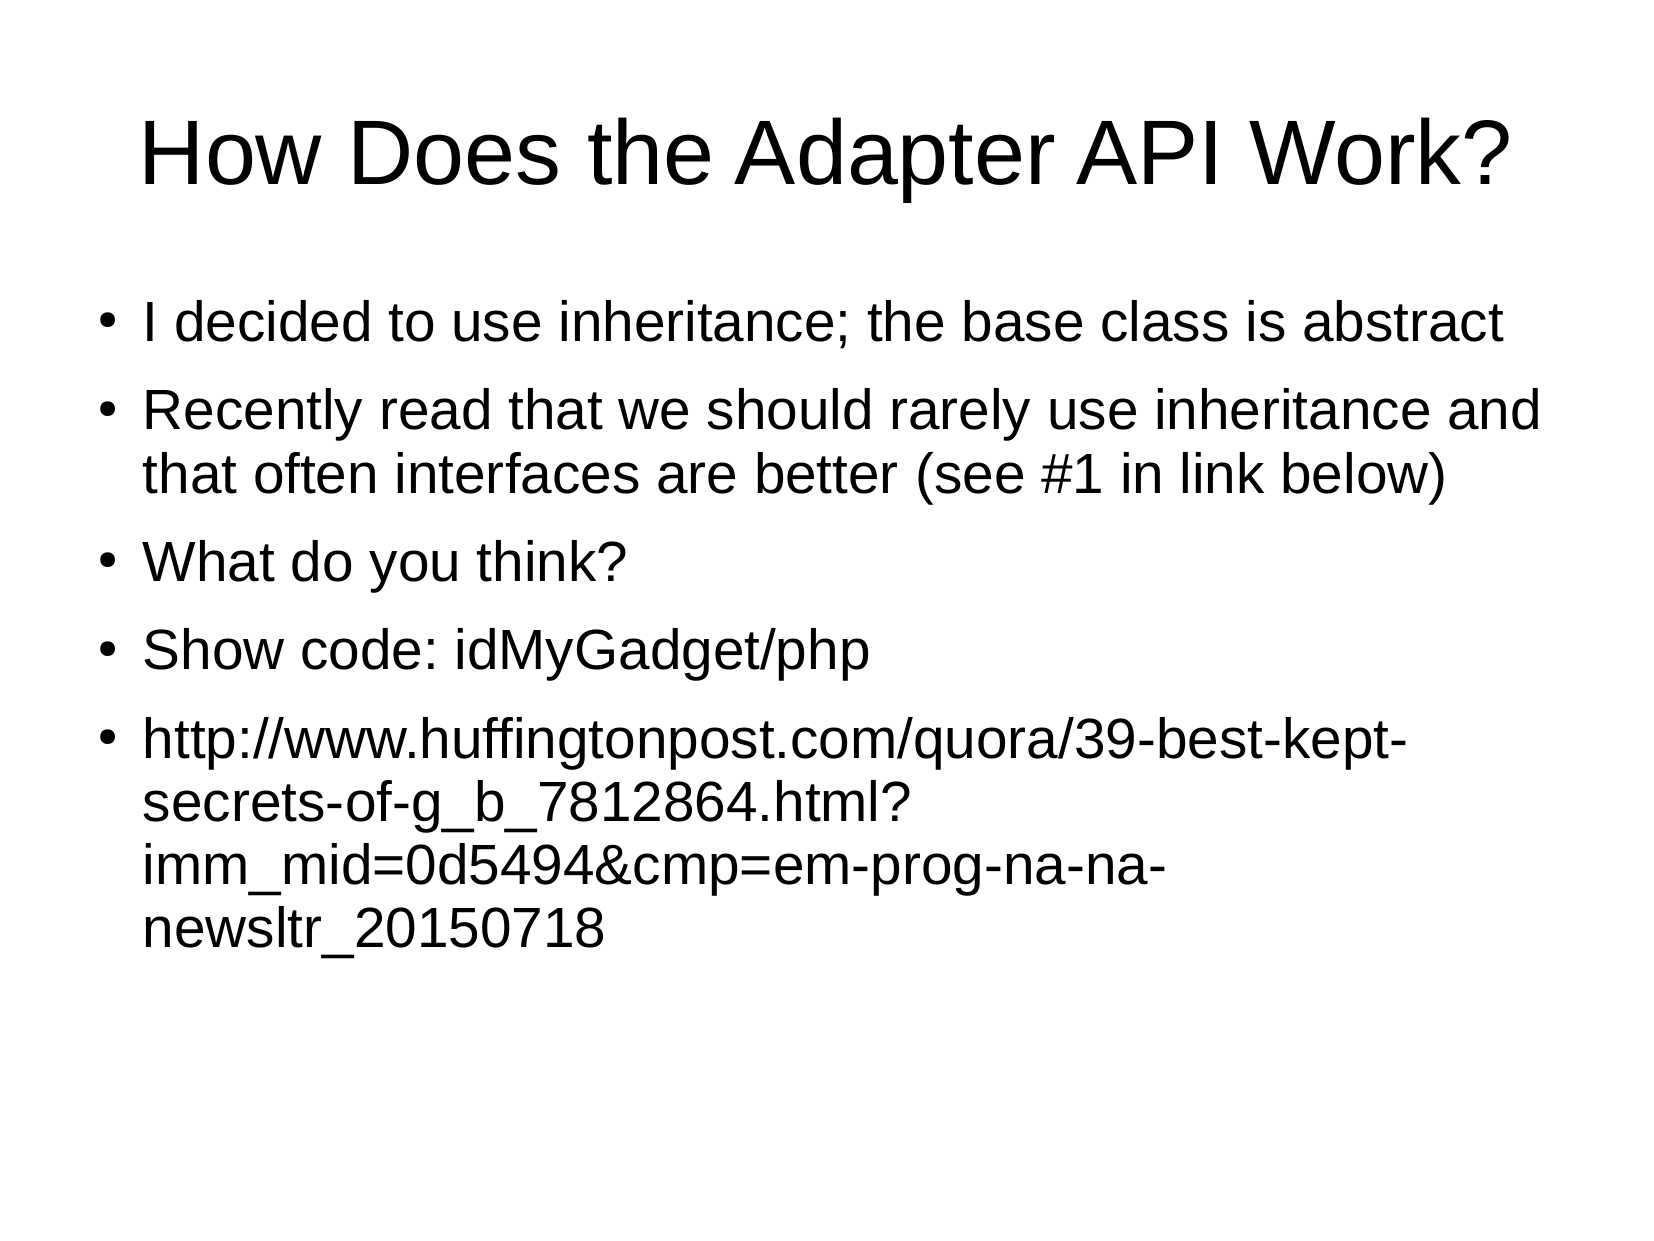

# How Does the Adapter API Work?
I decided to use inheritance; the base class is abstract
Recently read that we should rarely use inheritance and that often interfaces are better (see #1 in link below)
What do you think?
Show code: idMyGadget/php
http://www.huffingtonpost.com/quora/39-best-kept-secrets-of-g_b_7812864.html?imm_mid=0d5494&cmp=em-prog-na-na-newsltr_20150718